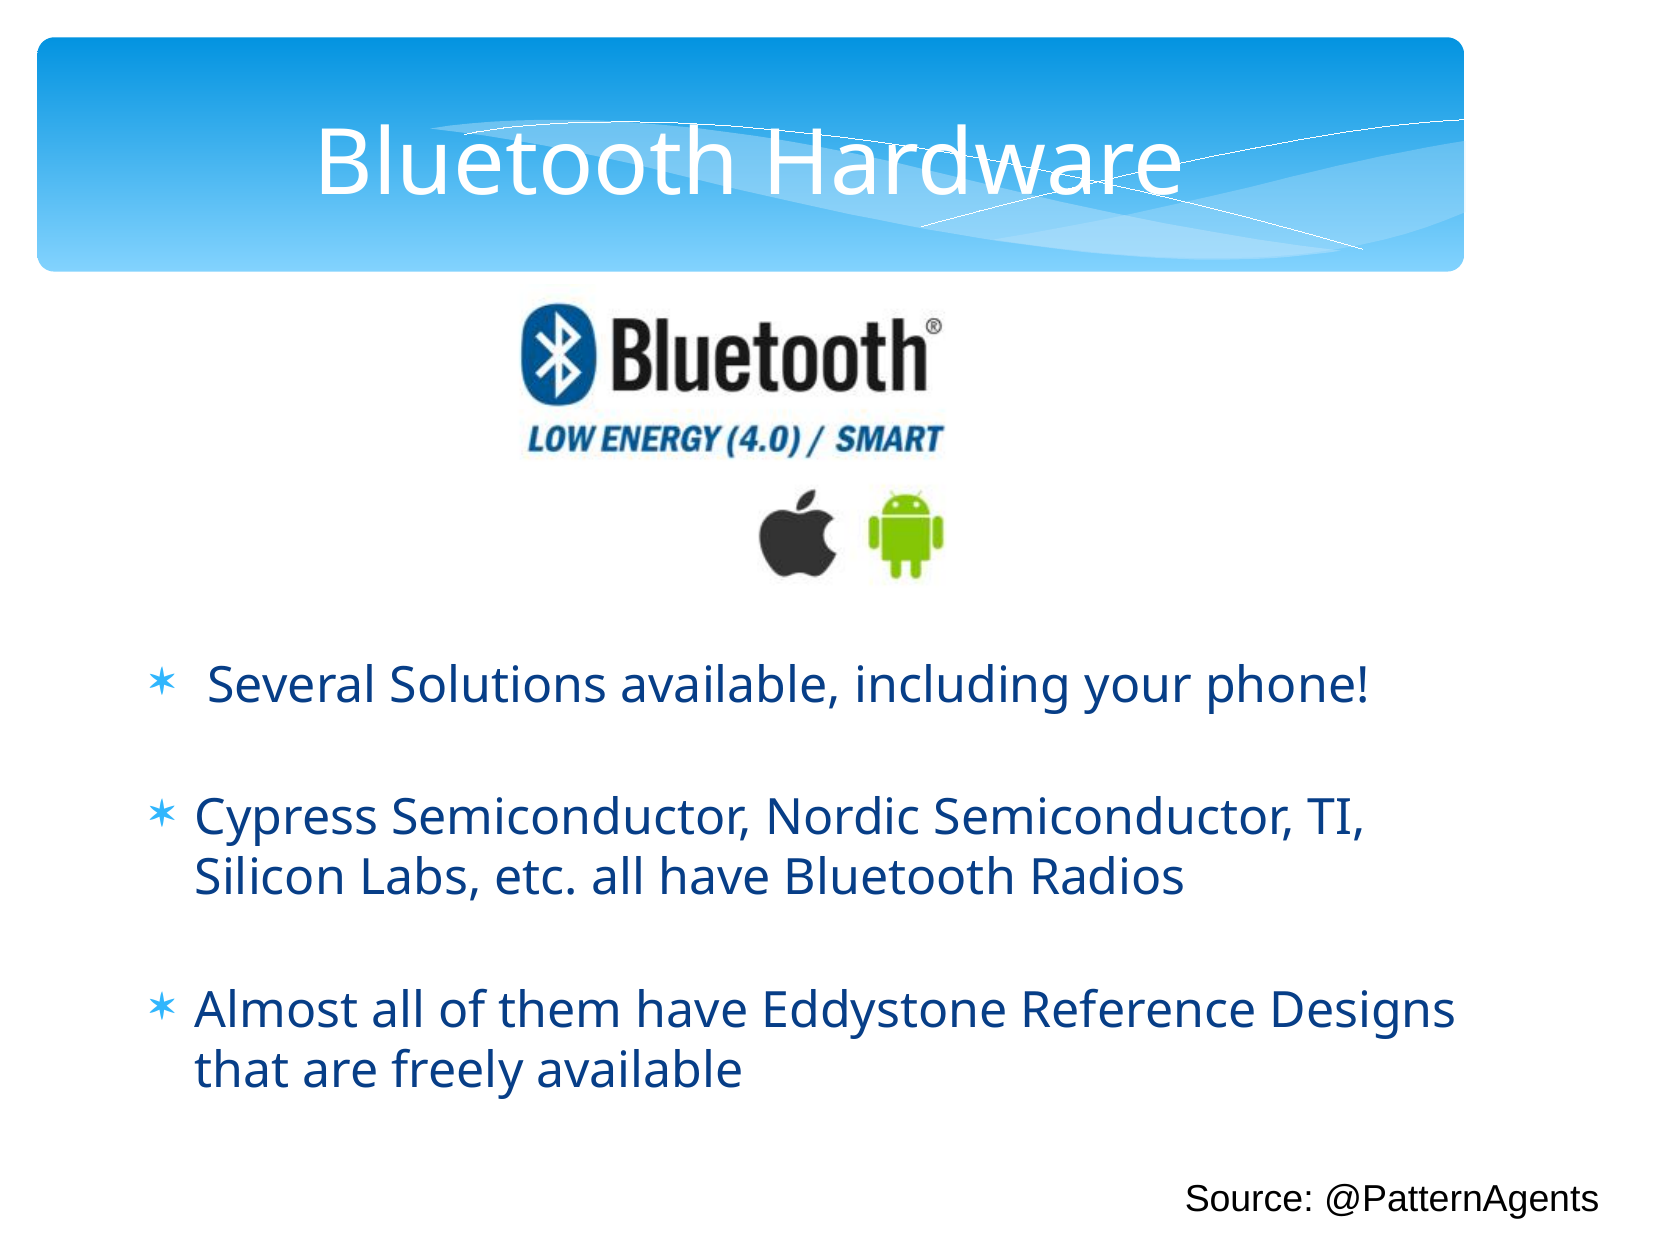

# Bluetooth Hardware
 Several Solutions available, including your phone!
Cypress Semiconductor, Nordic Semiconductor, TI, Silicon Labs, etc. all have Bluetooth Radios
Almost all of them have Eddystone Reference Designs that are freely available
Source: @PatternAgents